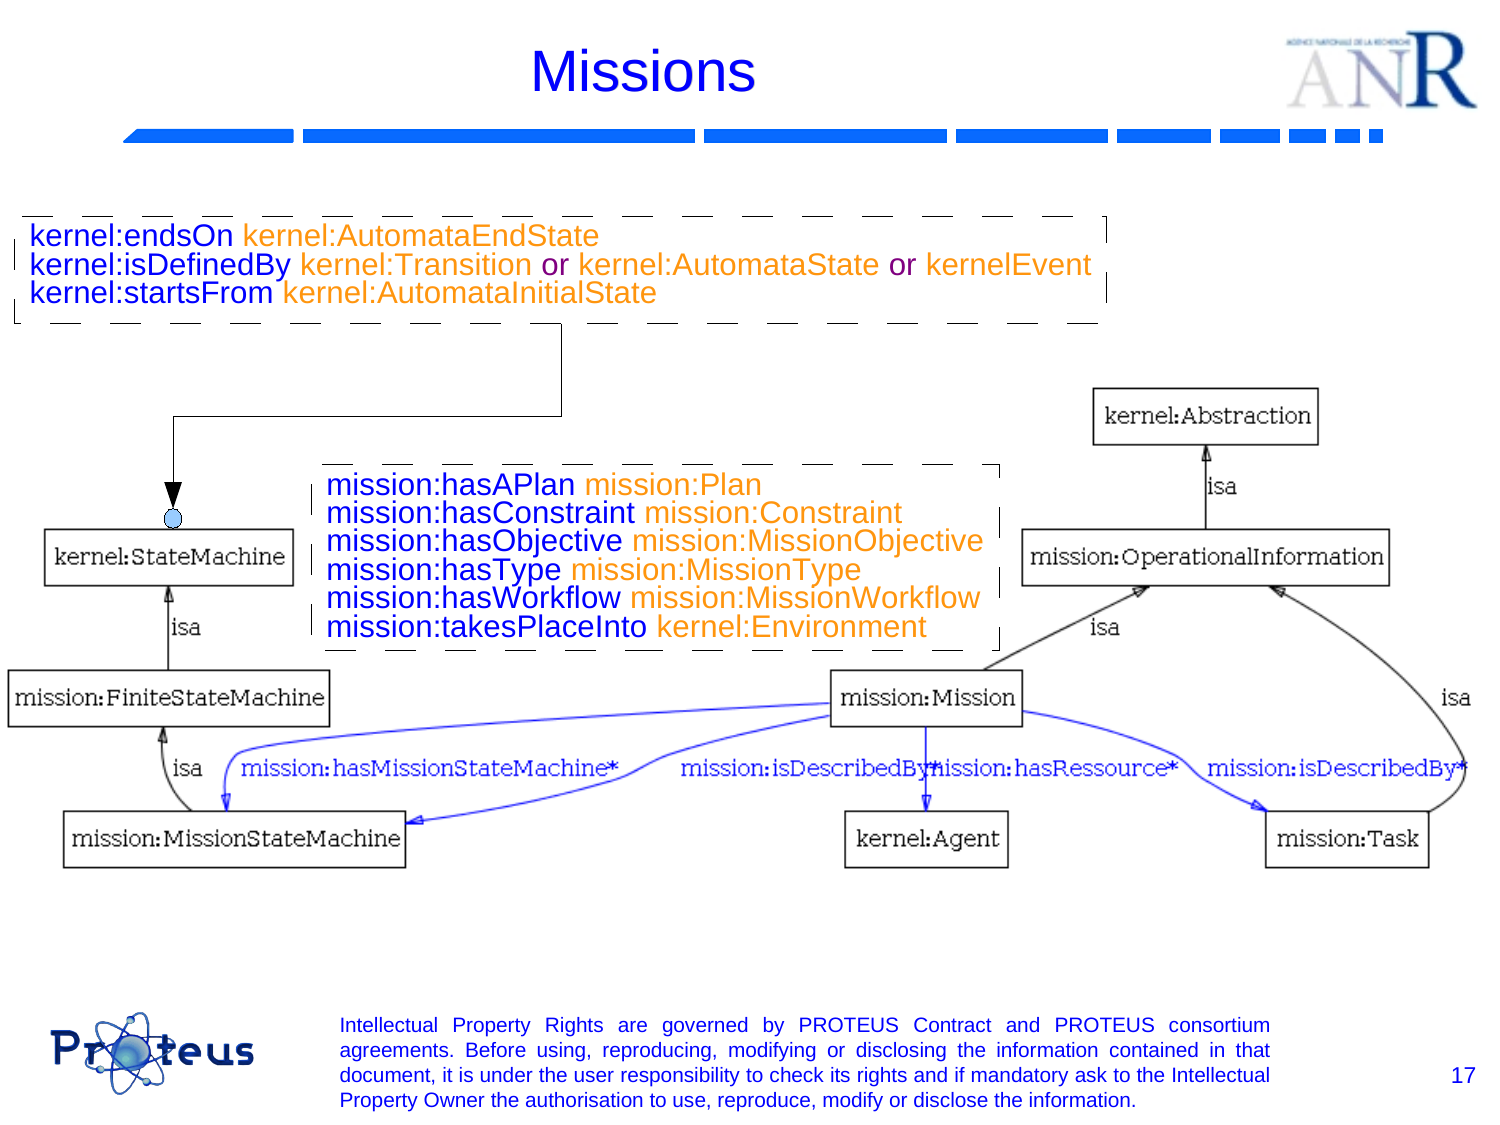

# Missions
kernel:endsOn kernel:AutomataEndState
kernel:isDefinedBy kernel:Transition or kernel:AutomataState or kernelEvent
kernel:startsFrom kernel:AutomataInitialState
mission:hasAPlan mission:Plan
mission:hasConstraint mission:Constraint
mission:hasObjective mission:MissionObjective
mission:hasType mission:MissionType
mission:hasWorkflow mission:MissionWorkflow
mission:takesPlaceInto kernel:Environment
17